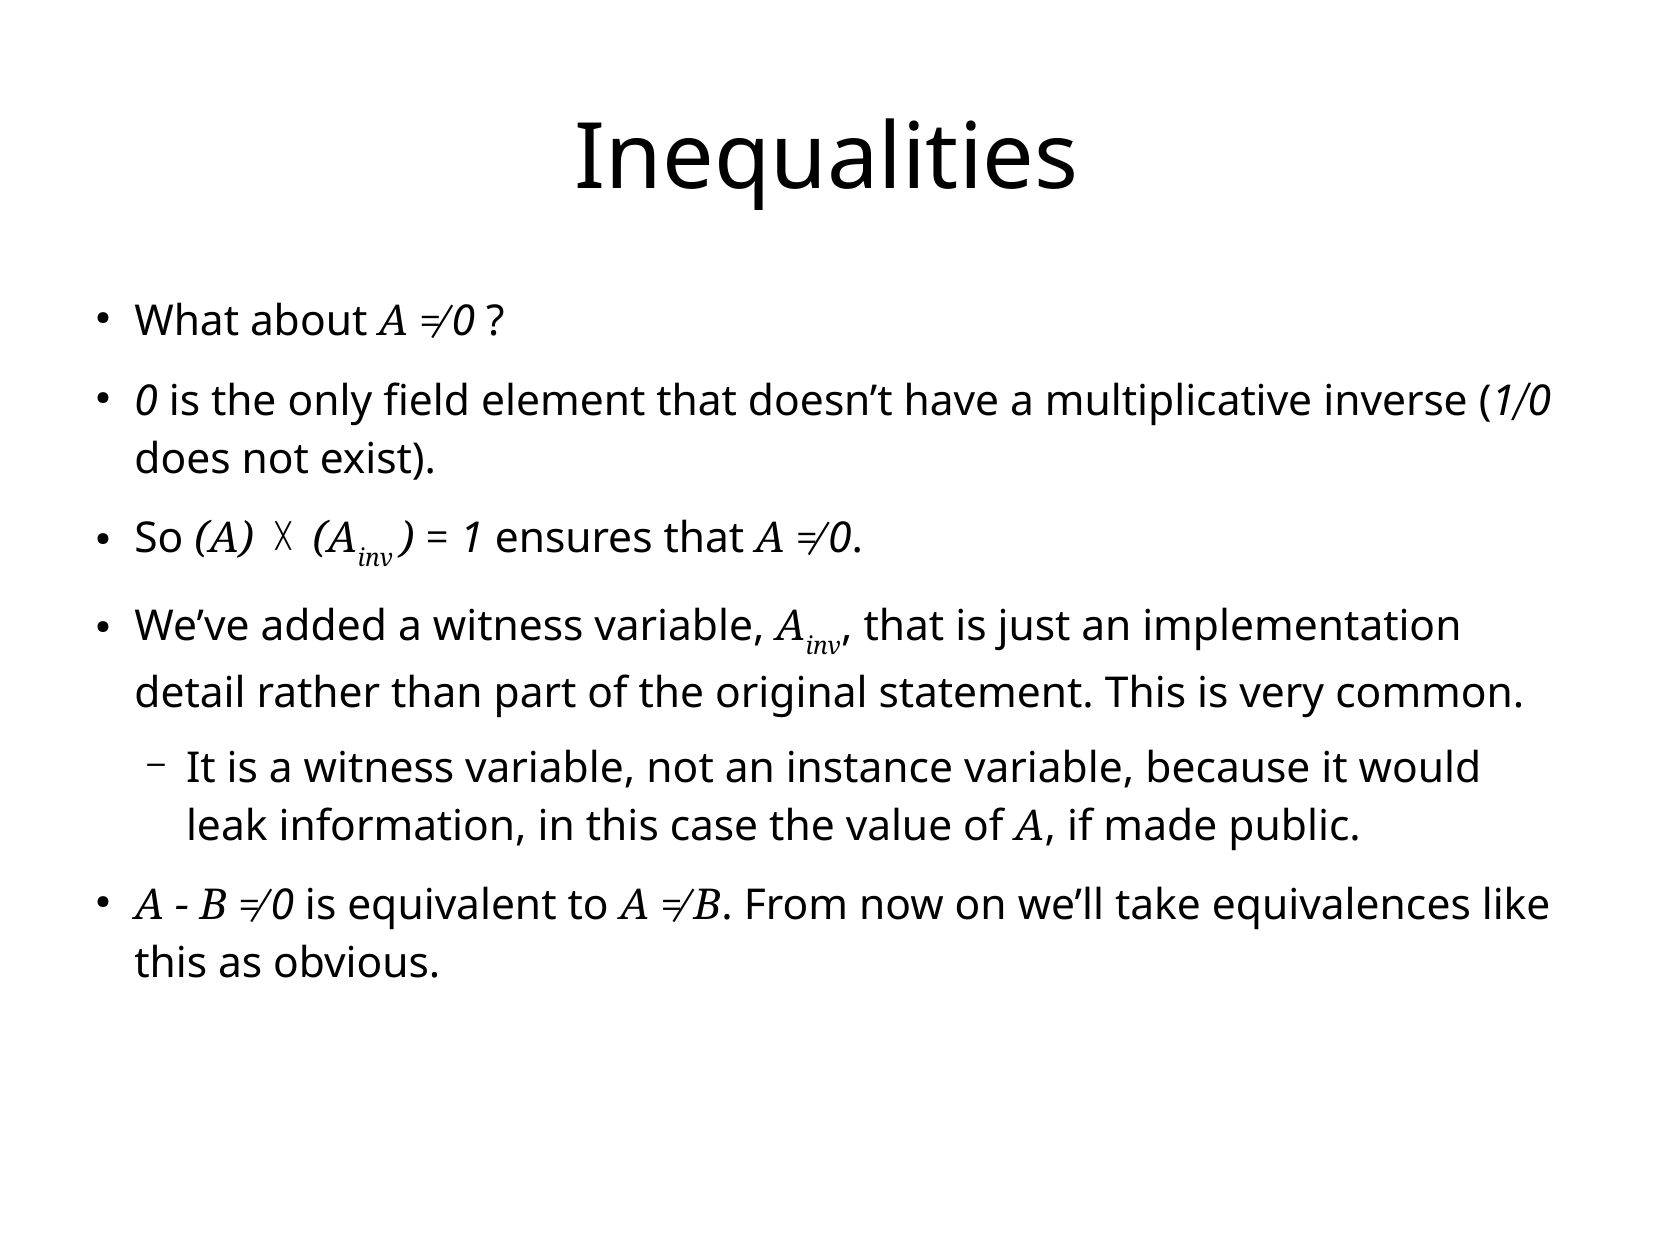

# Inequalities
What about A ≠ 0 ?
0 is the only field element that doesn’t have a multiplicative inverse (1/0 does not exist).
So (A) ╳ (Ainv ) = 1 ensures that A ≠ 0.
We’ve added a witness variable, Ainv, that is just an implementation detail rather than part of the original statement. This is very common.
It is a witness variable, not an instance variable, because it would leak information, in this case the value of A, if made public.
A - B ≠ 0 is equivalent to A ≠ B. From now on we’ll take equivalences like this as obvious.